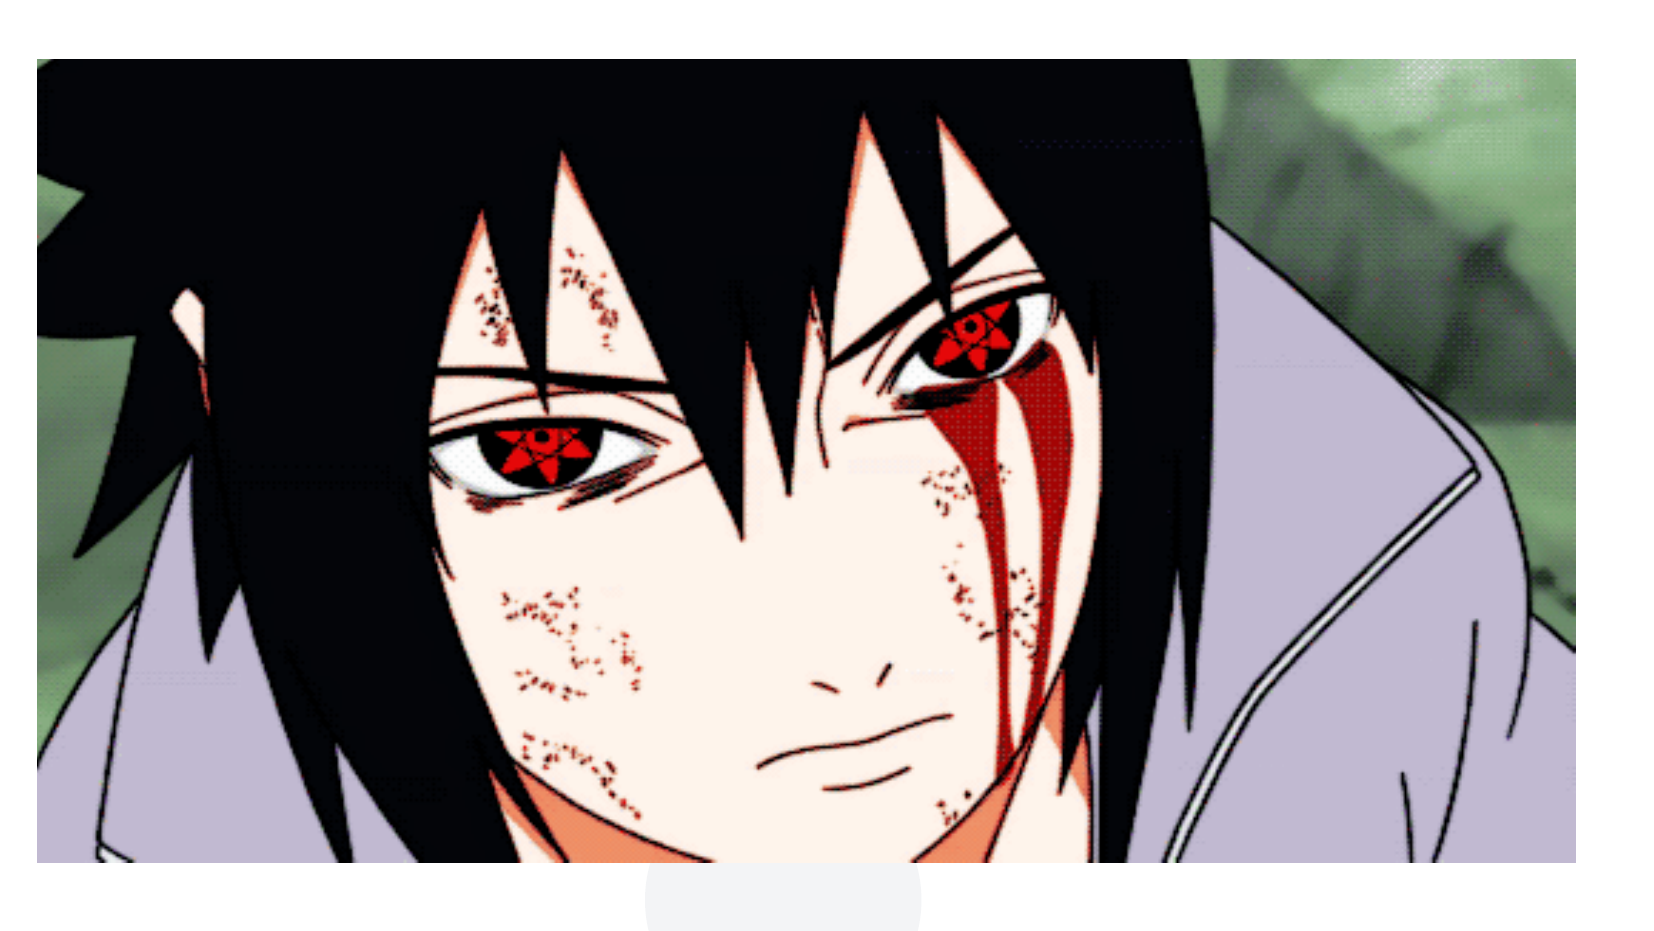

01 Lorem
Lorem ipsum dolor sit amet, consectetur adipiscing elit, sed do eiusmod tempor incididunt ut labore et dolore magna aliqua.
END
Lorem ipsum dolor sit amet, consectetur adipiscing elit, sed do eiusmod tempor incididunt ut labore et dolore magna aliqua.
03 Dolor
Lorem ipsum dolor sit amet, consectetur adipiscing elit, sed do eiusmod tempor incididunt ut labore et dolore magna aliqua.